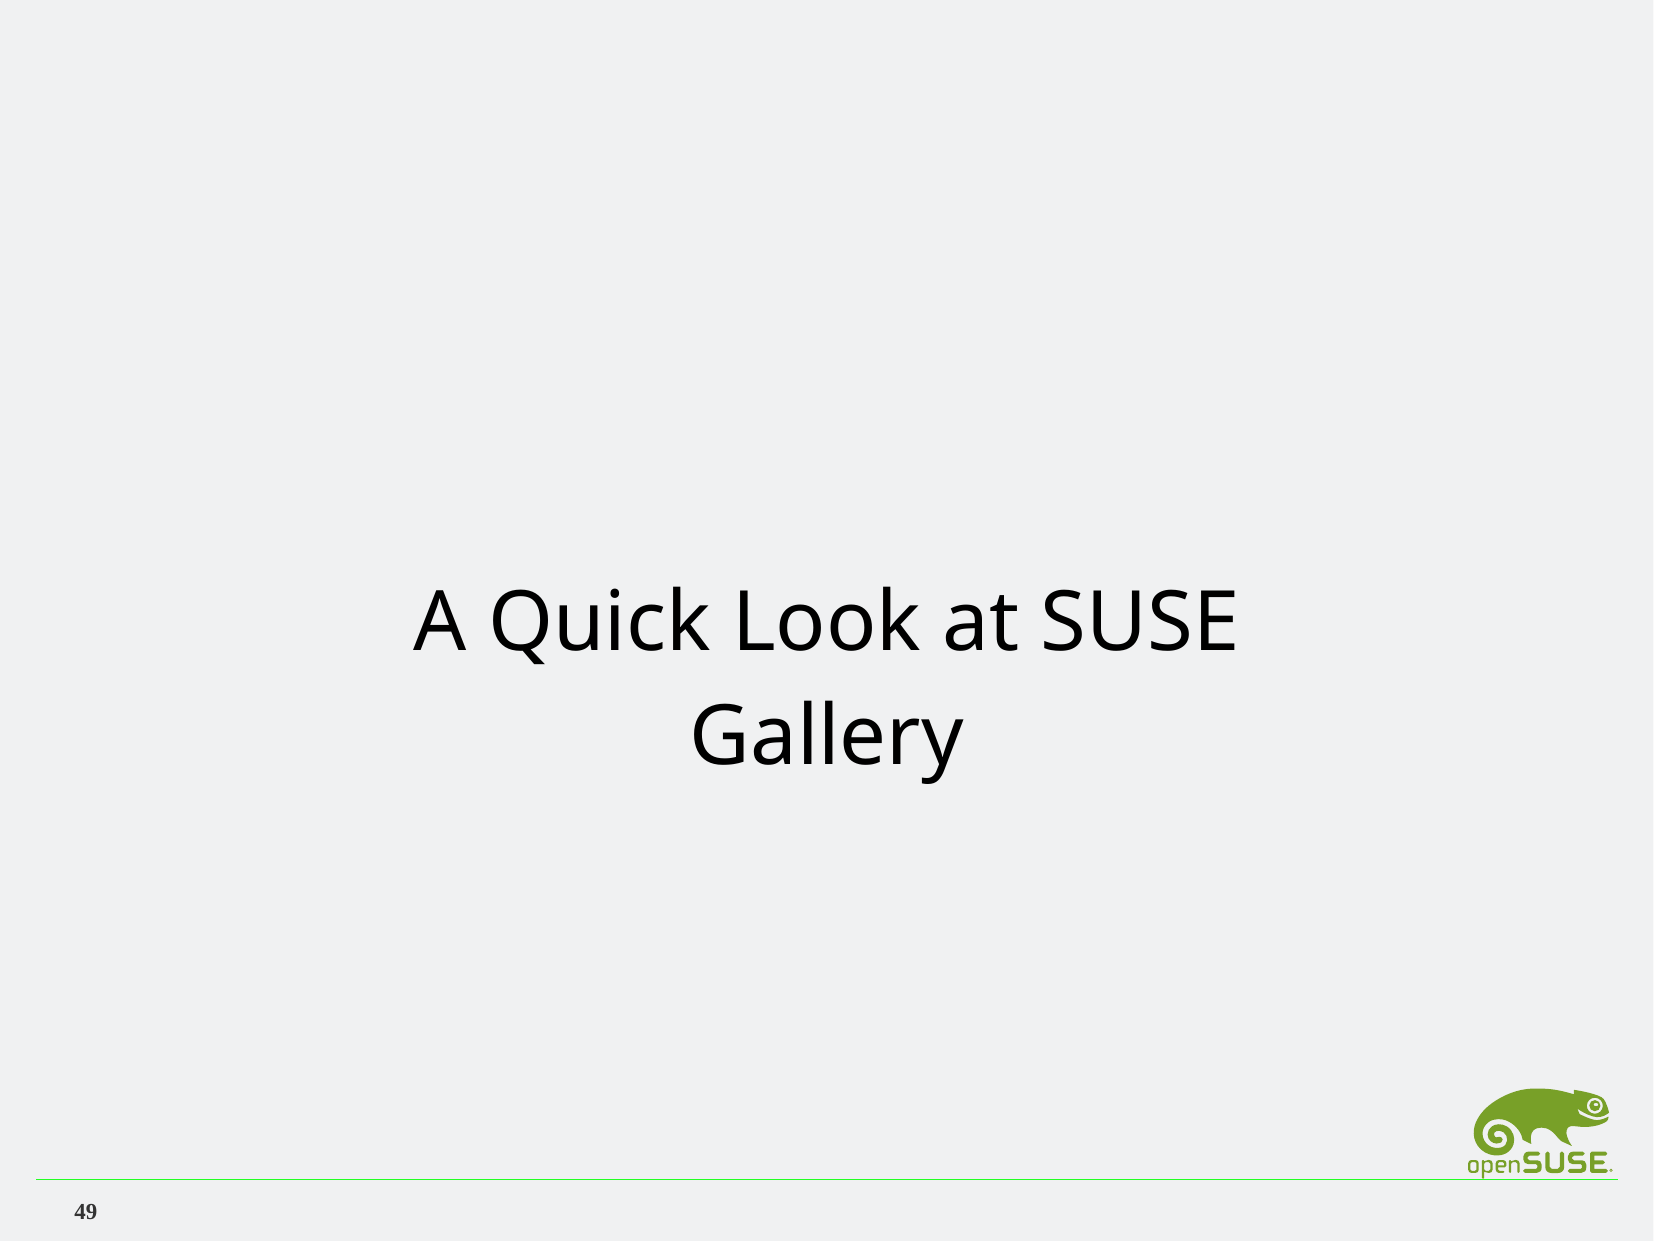

A Quick Look at SUSE Gallery
49